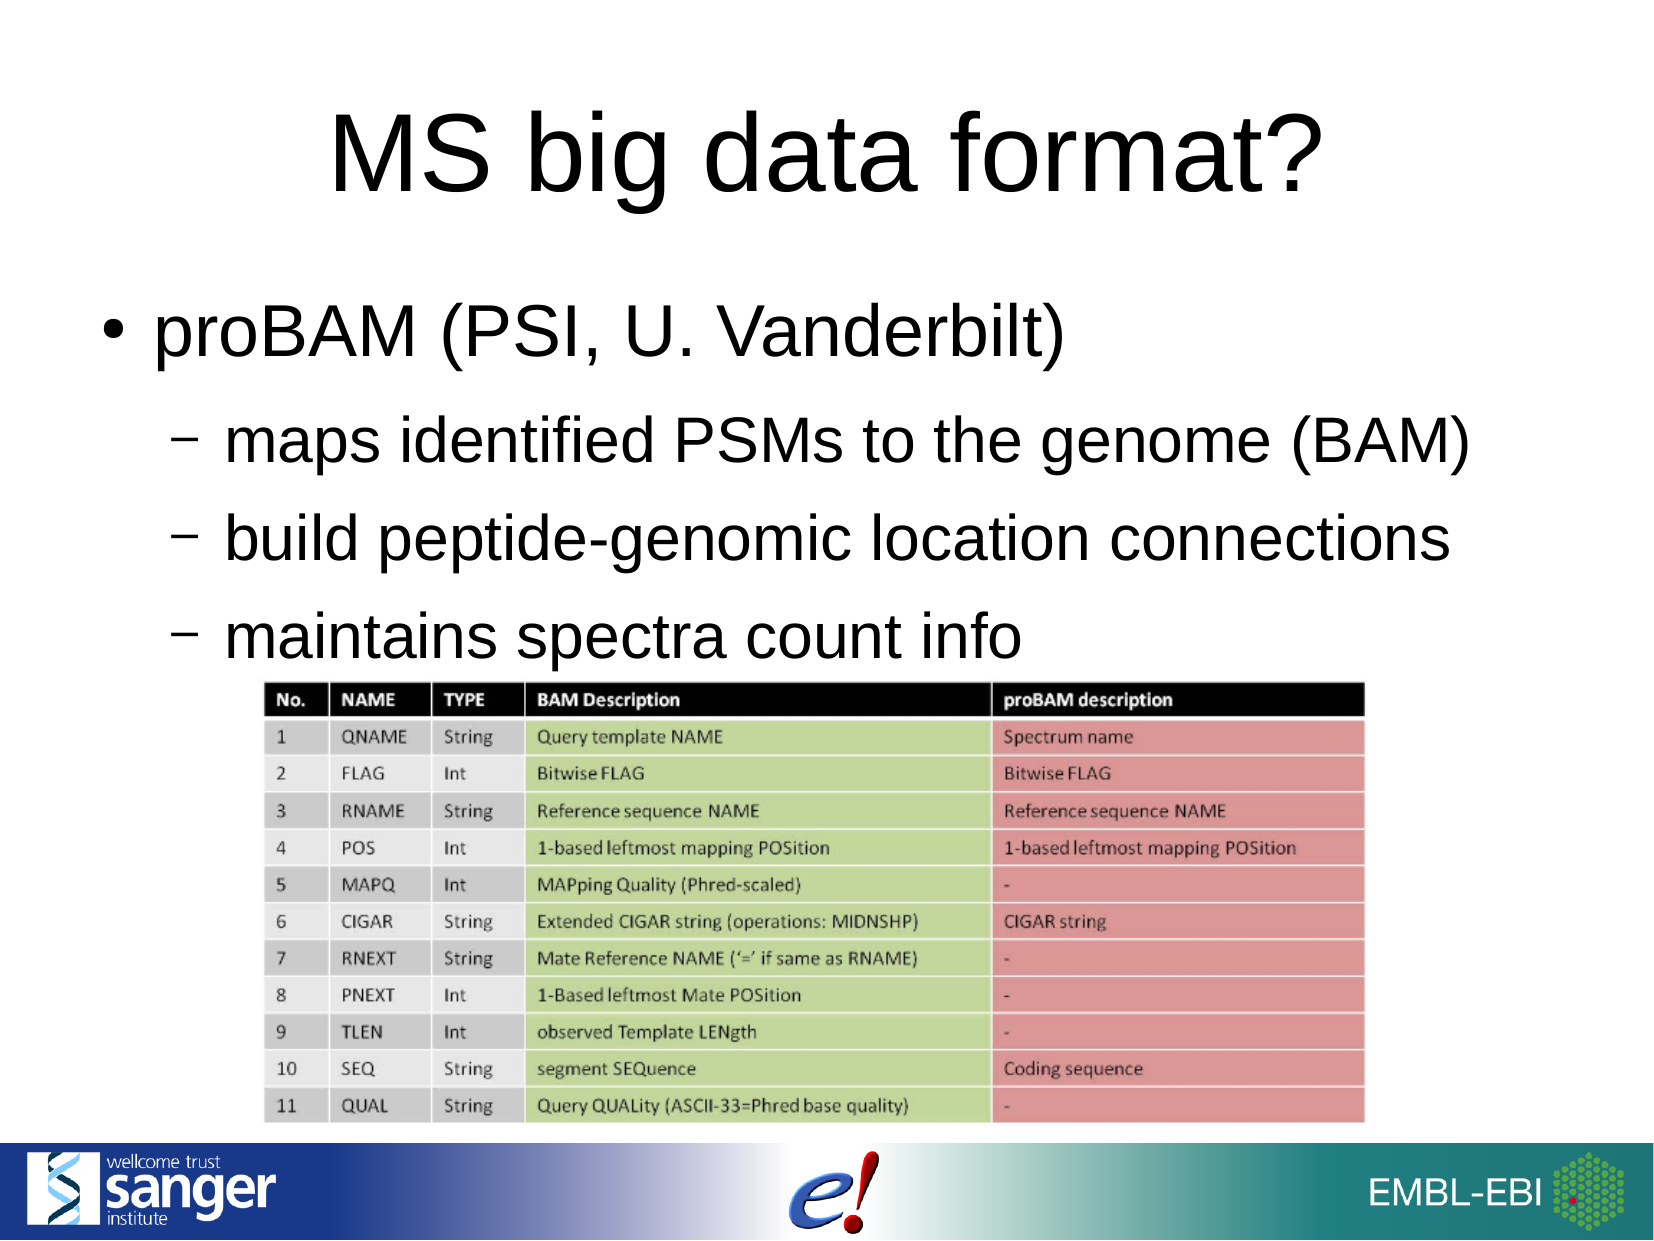

# MS big data format?
proBAM (PSI, U. Vanderbilt)
maps identified PSMs to the genome (BAM)
build peptide-genomic location connections
maintains spectra count info